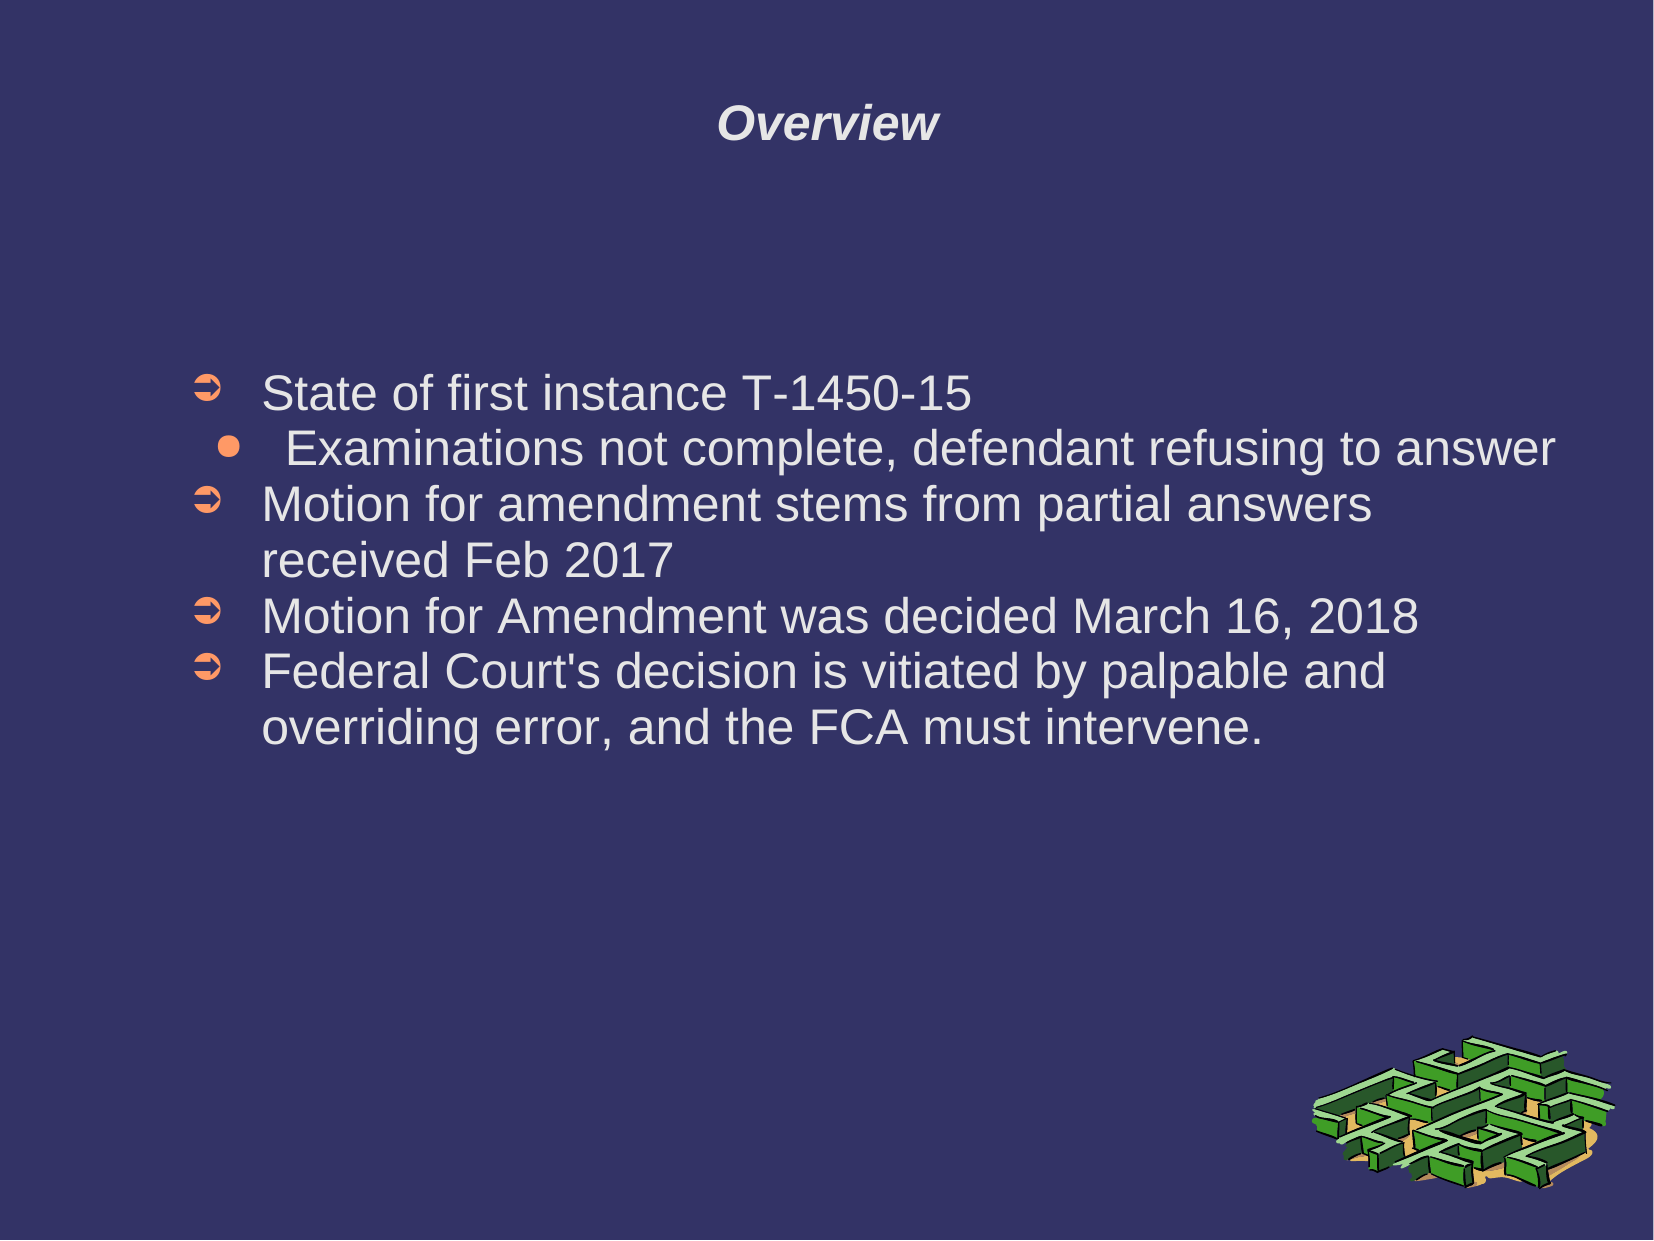

# Overview
State of first instance T-1450-15
Examinations not complete, defendant refusing to answer
Motion for amendment stems from partial answers received Feb 2017
Motion for Amendment was decided March 16, 2018
Federal Court's decision is vitiated by palpable and overriding error, and the FCA must intervene.